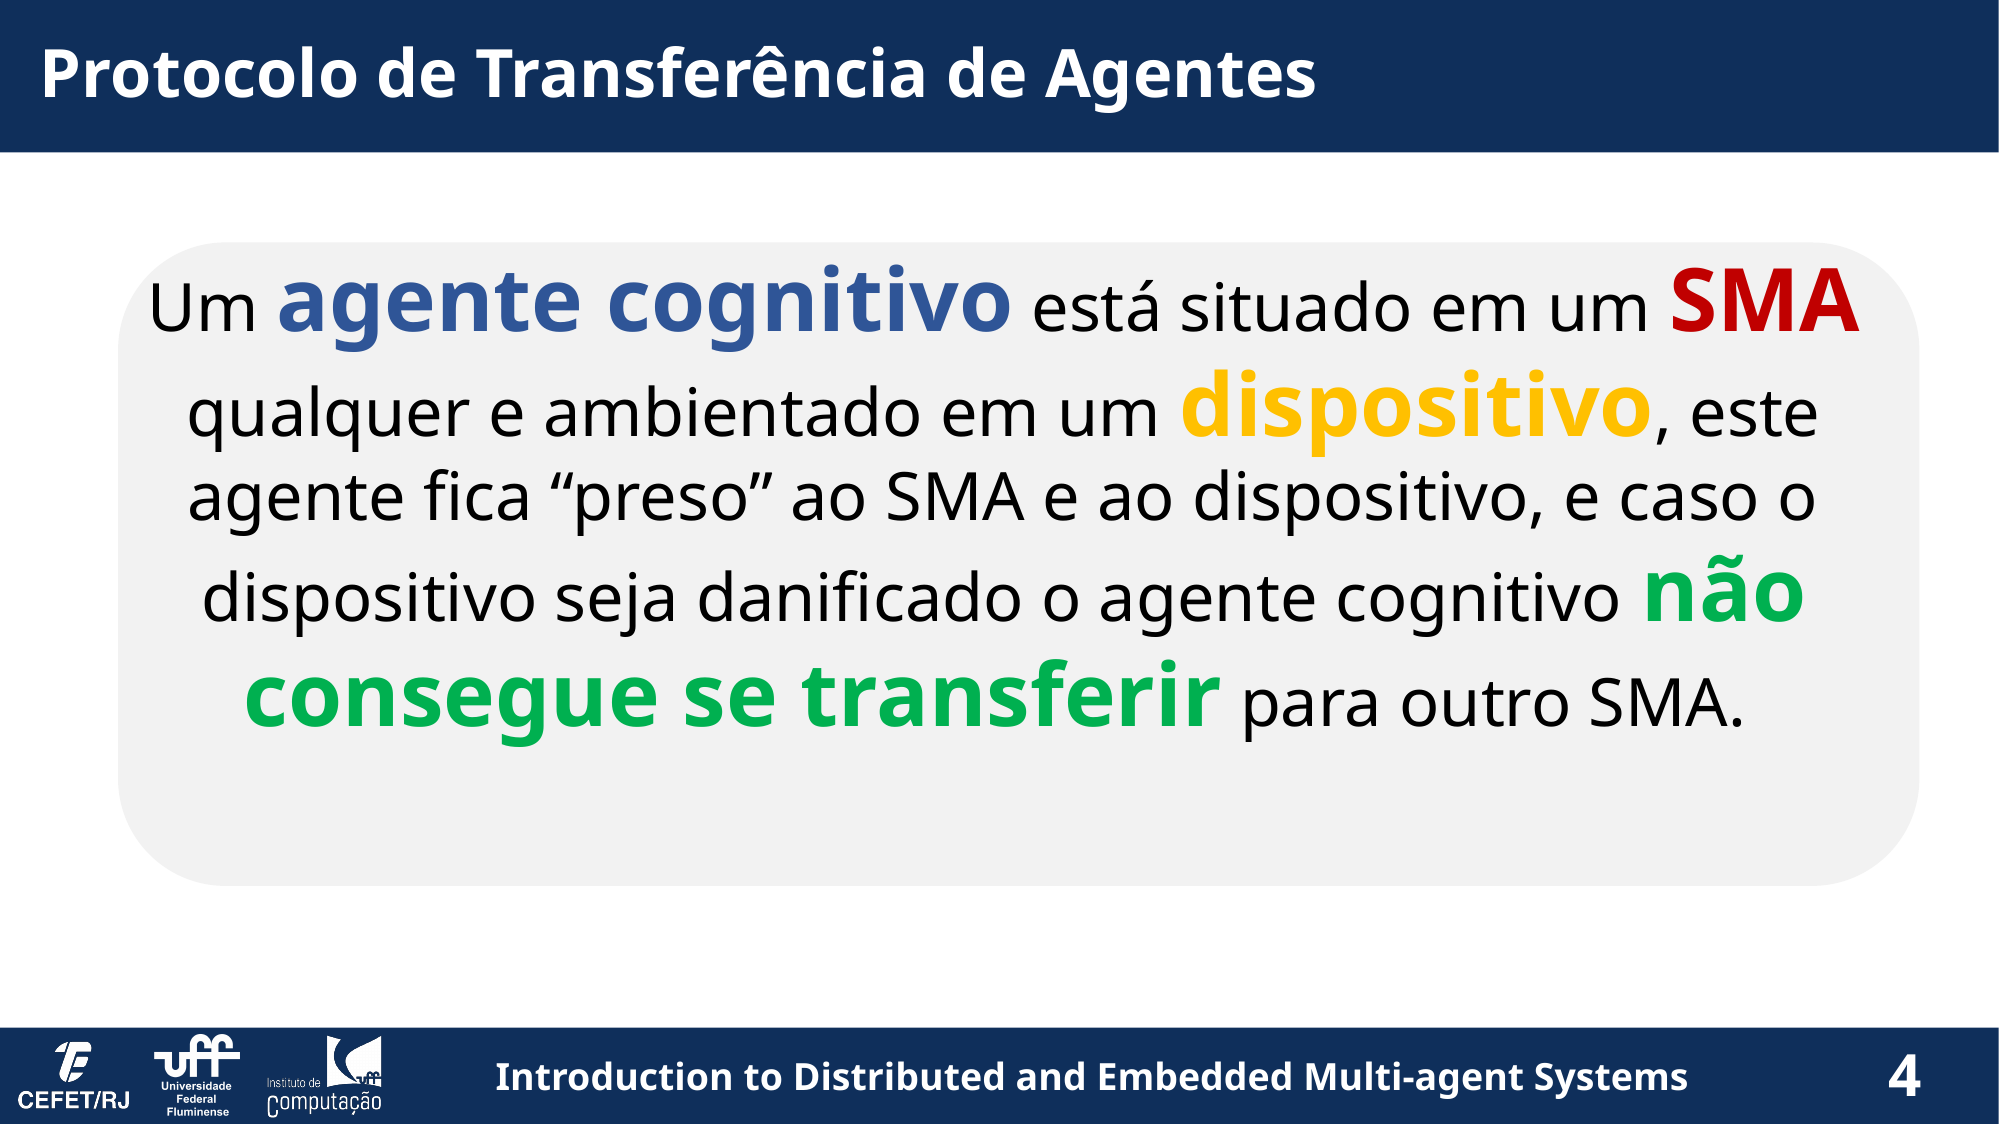

Protocolo de Transferência de Agentes
Um agente cognitivo está situado em um SMA qualquer e ambientado em um dispositivo, este agente fica “preso” ao SMA e ao dispositivo, e caso o dispositivo seja danificado o agente cognitivo não consegue se transferir para outro SMA.